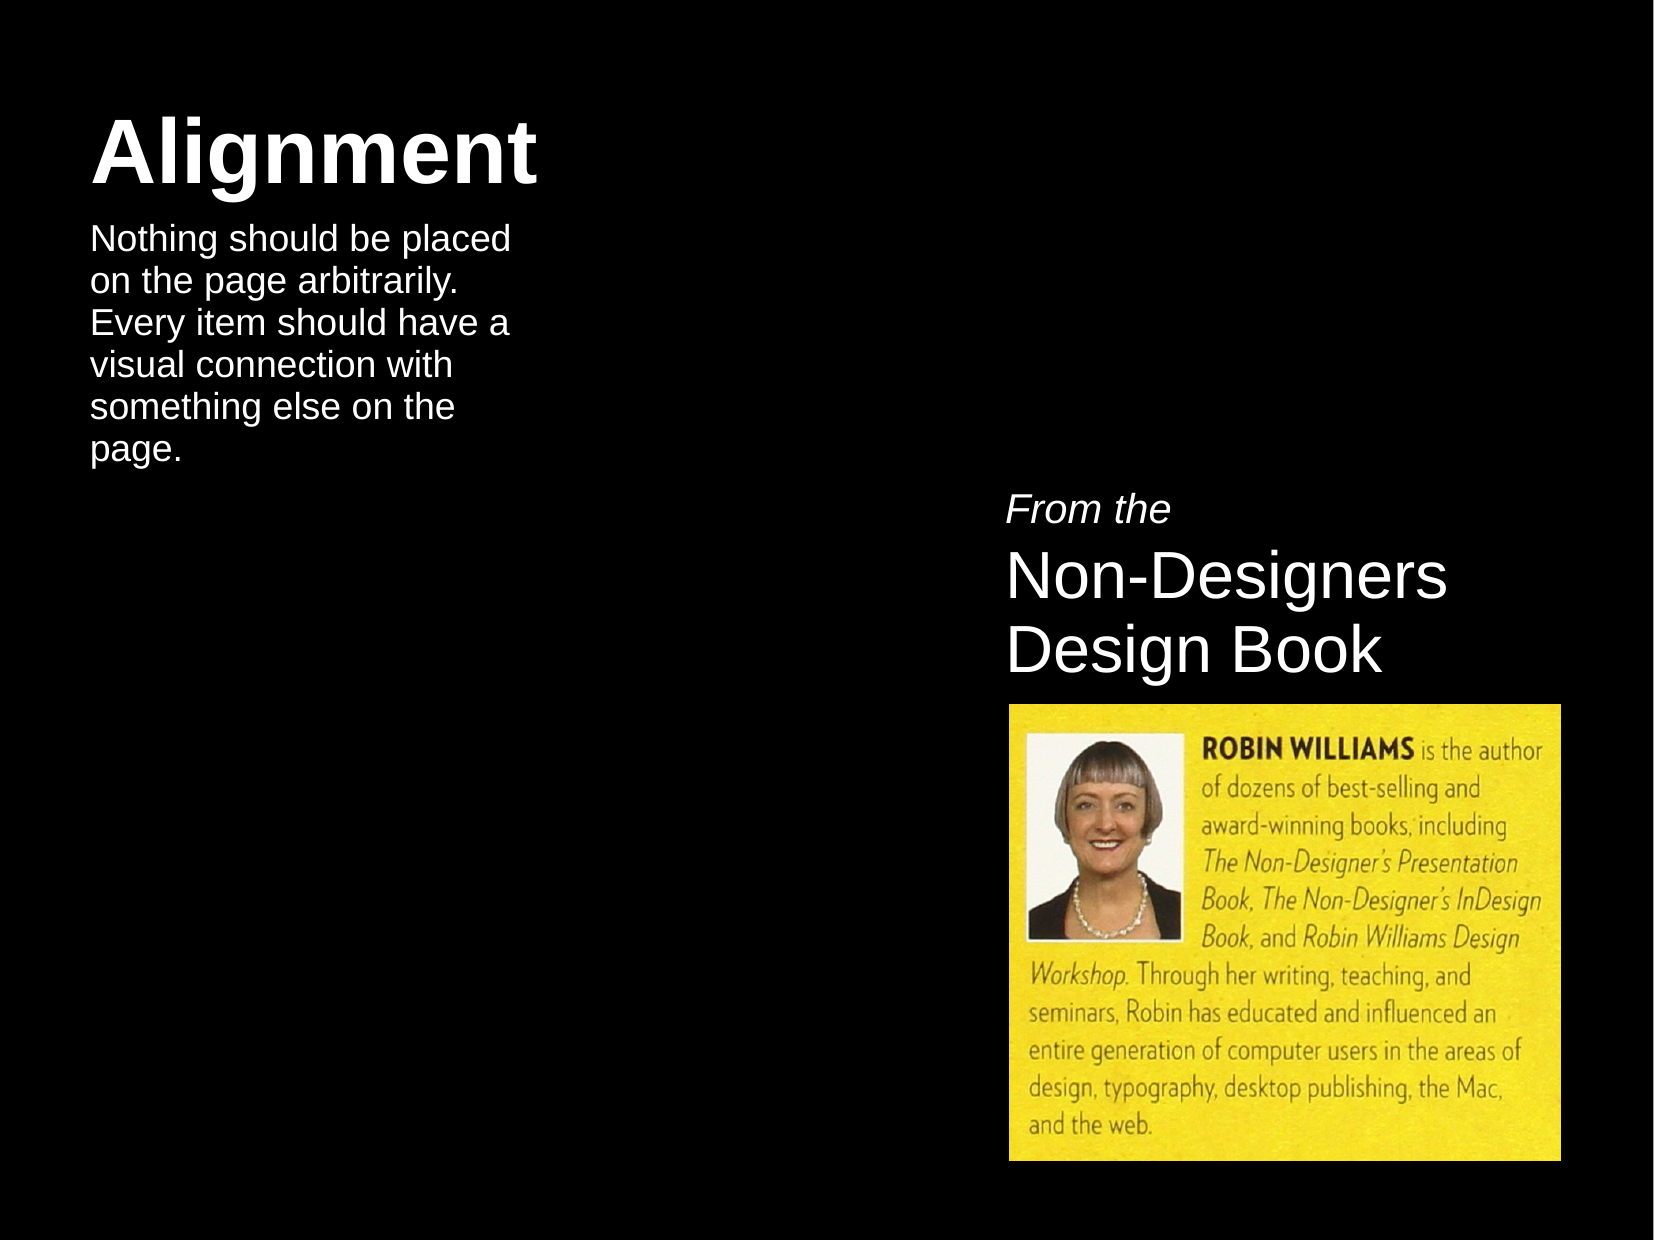

# Alignment
Nothing should be placed on the page arbitrarily. Every item should have a visual connection with something else on the page.
From the
Non-Designers
Design Book